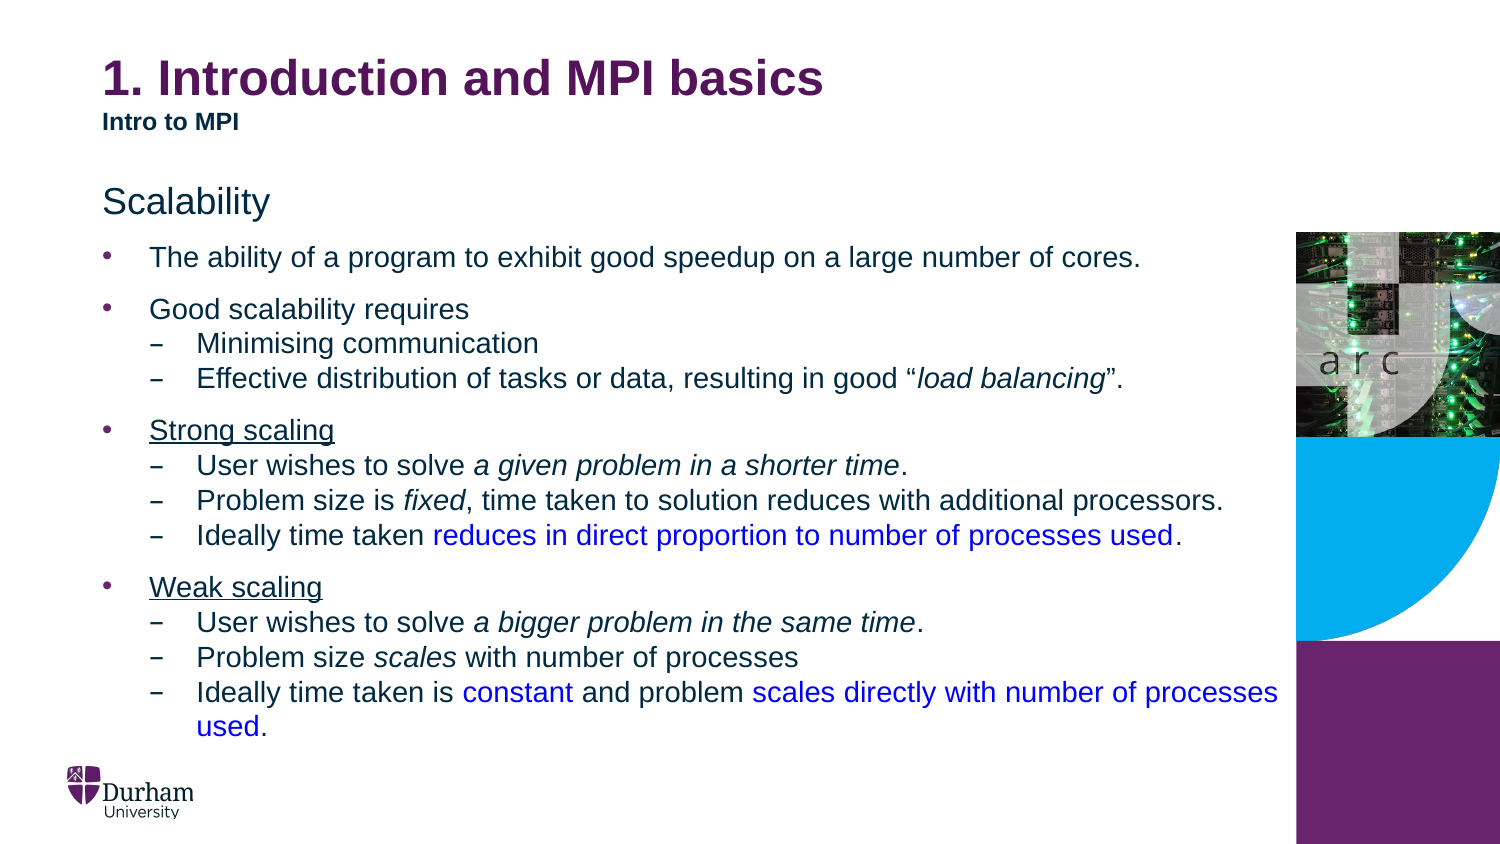

# 1. Introduction and MPI basics Intro to MPI
Scalability
The ability of a program to exhibit good speedup on a large number of cores.
Good scalability requires
Minimising communication
Effective distribution of tasks or data, resulting in good “load balancing”.
Strong scaling
User wishes to solve a given problem in a shorter time.
Problem size is fixed, time taken to solution reduces with additional processors.
Ideally time taken reduces in direct proportion to number of processes used.
Weak scaling
User wishes to solve a bigger problem in the same time.
Problem size scales with number of processes
Ideally time taken is constant and problem scales directly with number of processes used.